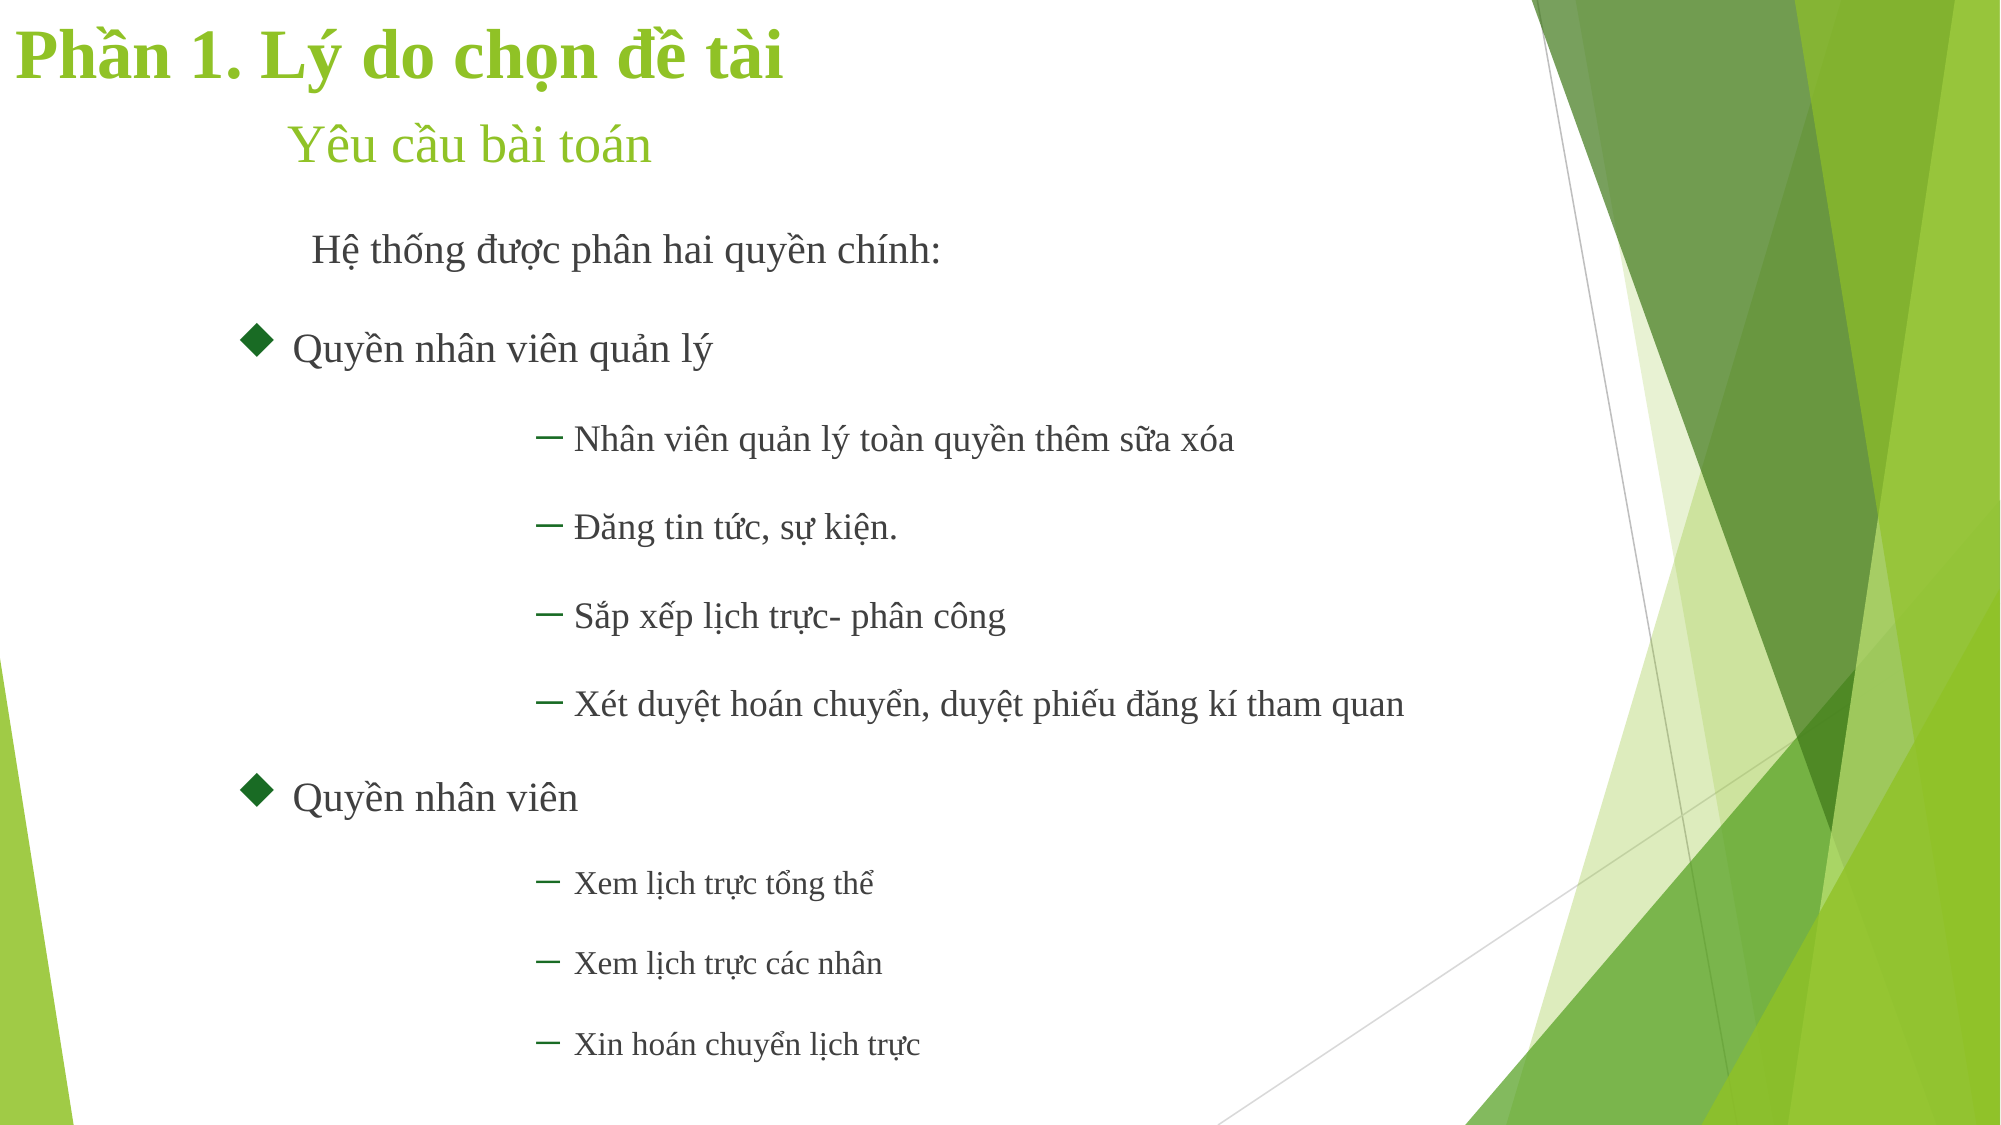

# Phần 1. Lý do chọn đề tài
Yêu cầu bài toán
	Hệ thống được phân hai quyền chính:
Quyền nhân viên quản lý
Nhân viên quản lý toàn quyền thêm sữa xóa
Đăng tin tức, sự kiện.
Sắp xếp lịch trực- phân công
Xét duyệt hoán chuyển, duyệt phiếu đăng kí tham quan
Quyền nhân viên
Xem lịch trực tổng thể
Xem lịch trực các nhân
Xin hoán chuyển lịch trực